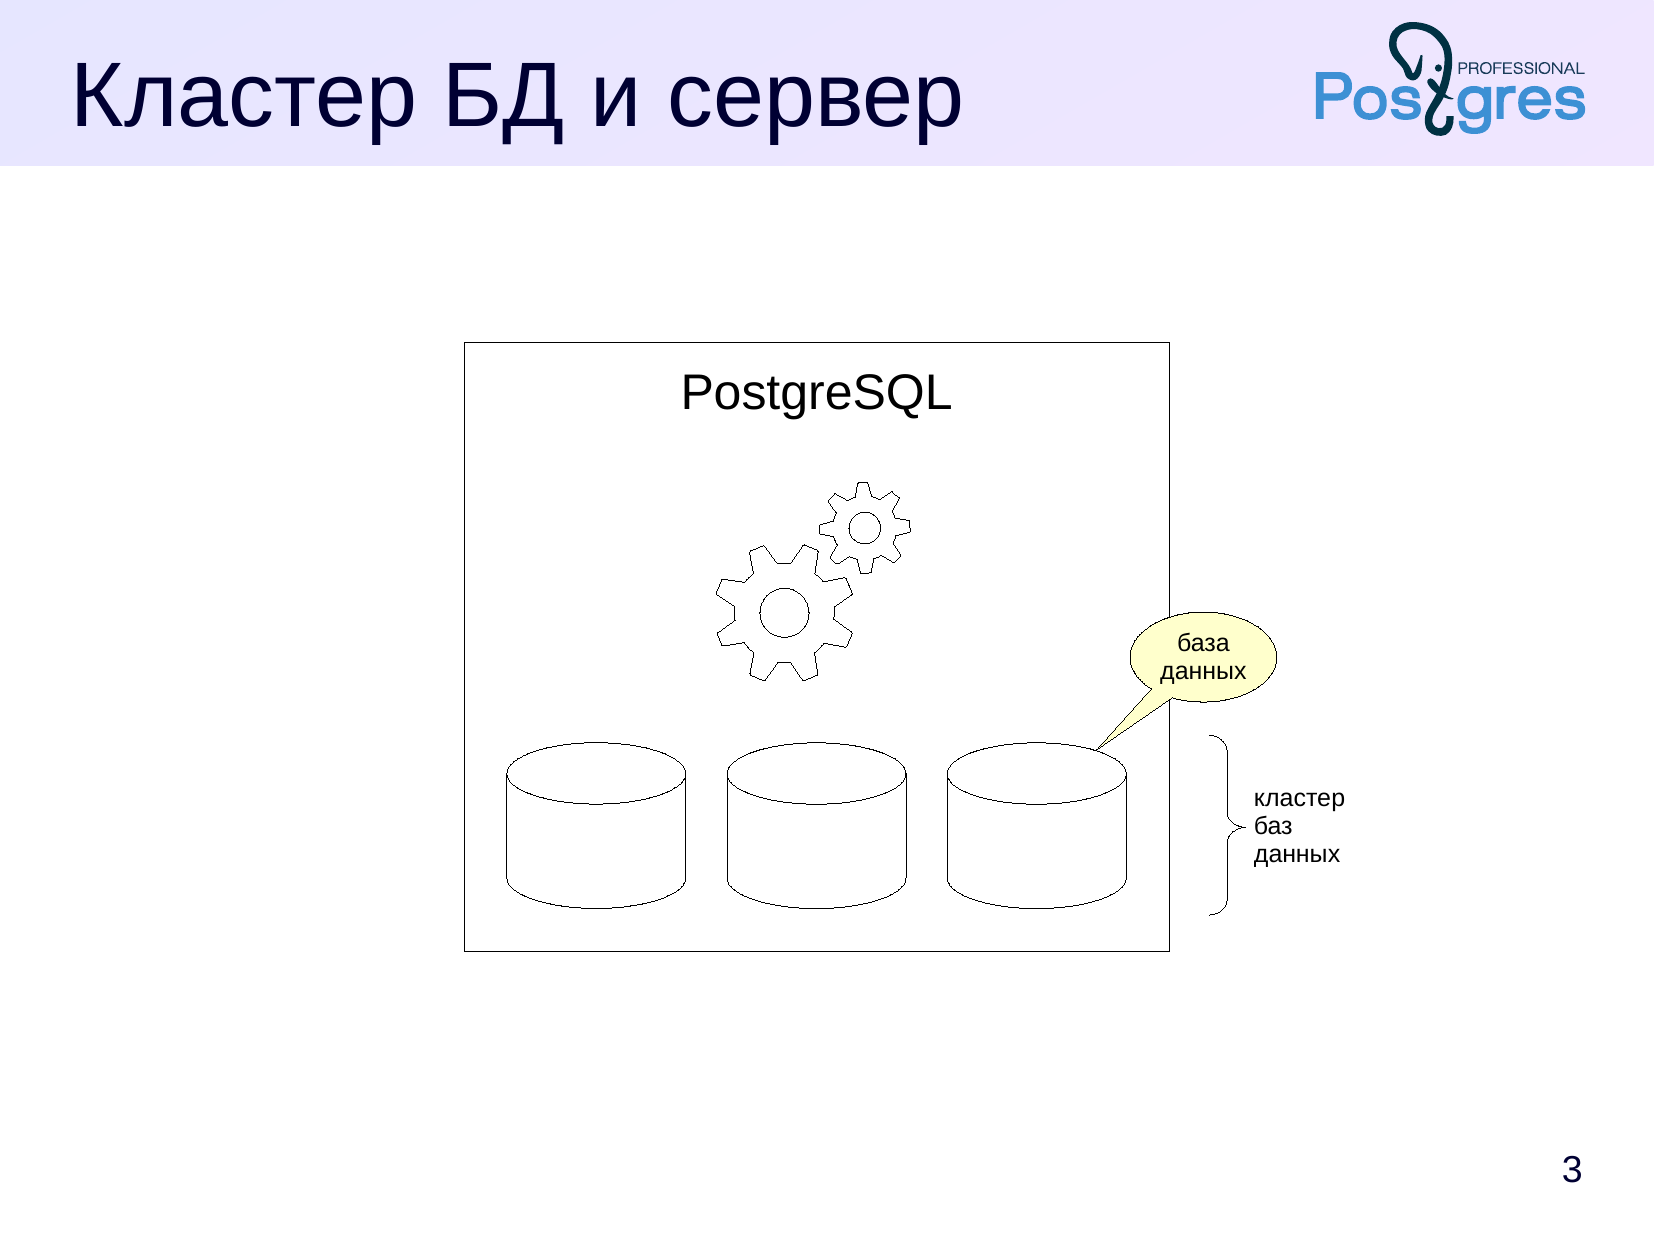

# Кластер БД и сервер
PostgreSQL
база
данных
кластер
баз
данных